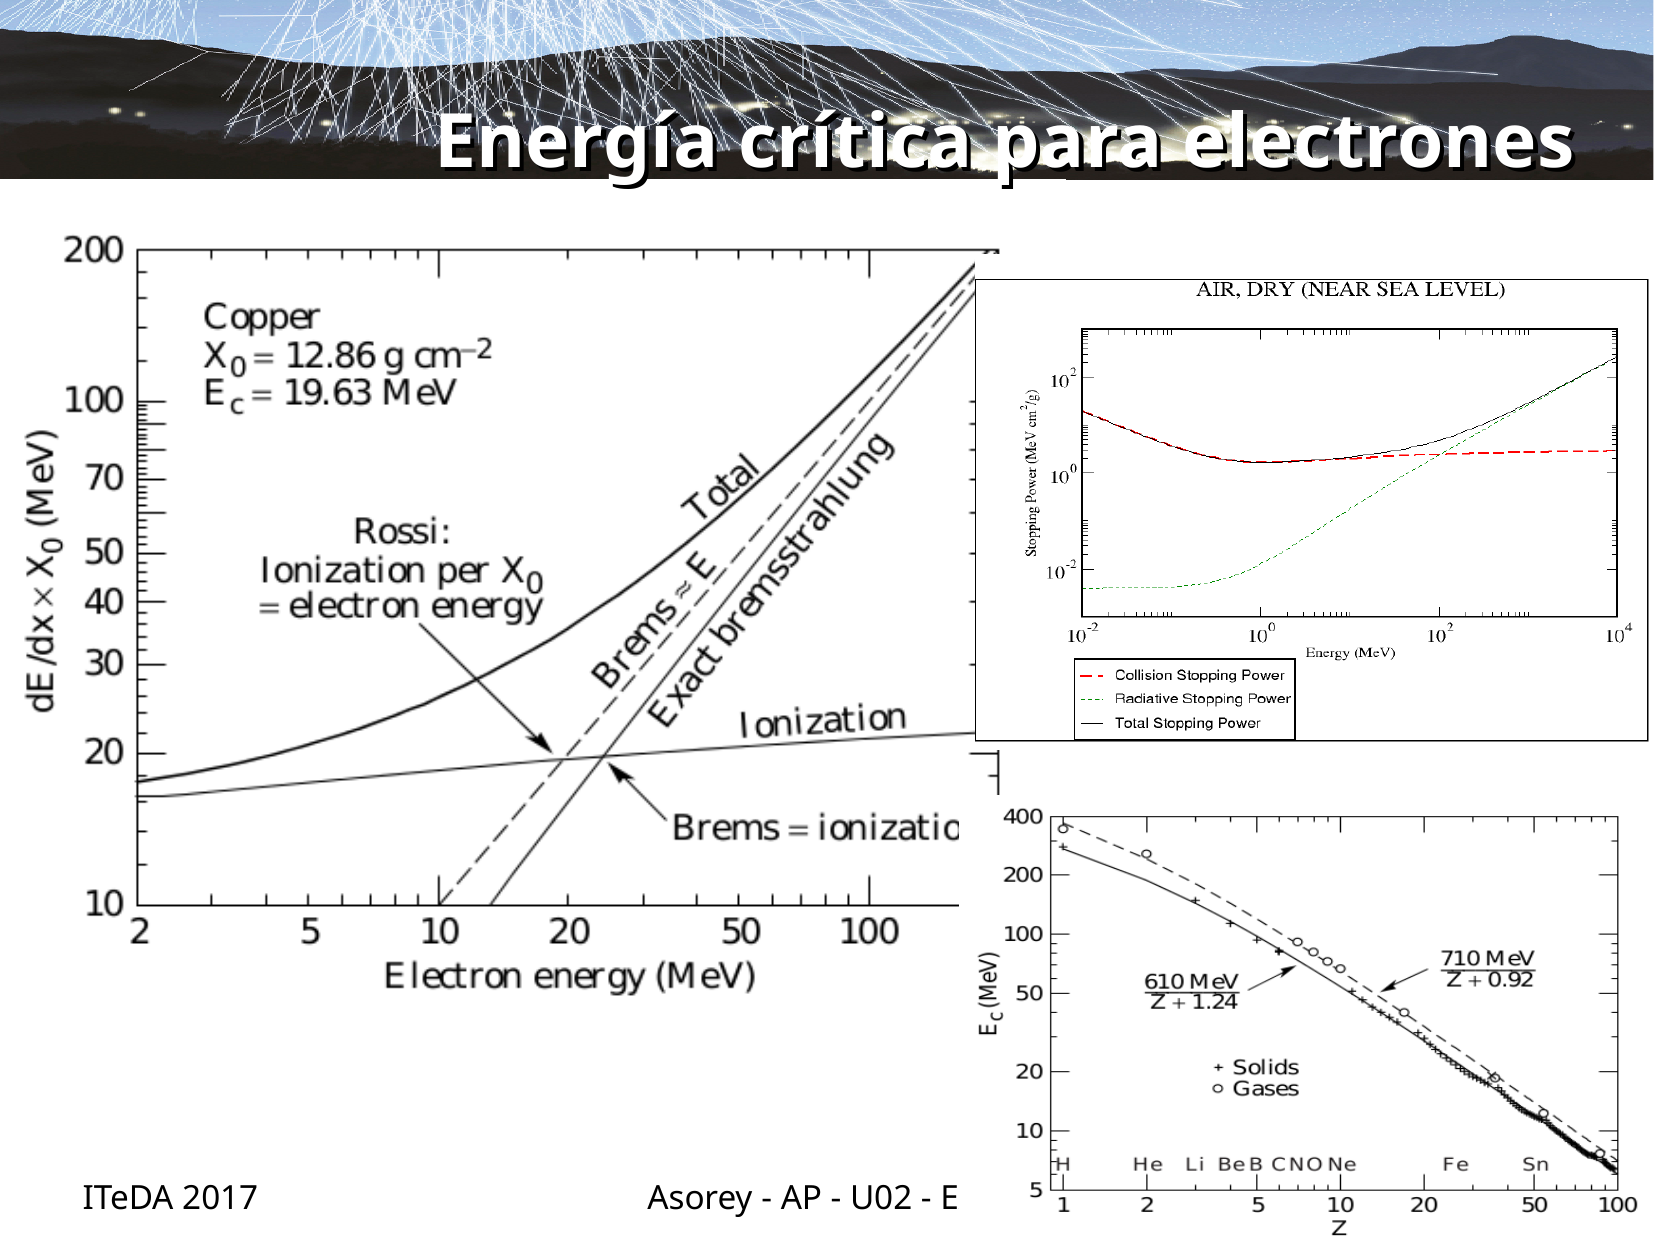

# Energía crítica para electrones
ITeDA 2017
Asorey - AP - U02 - EAS
41